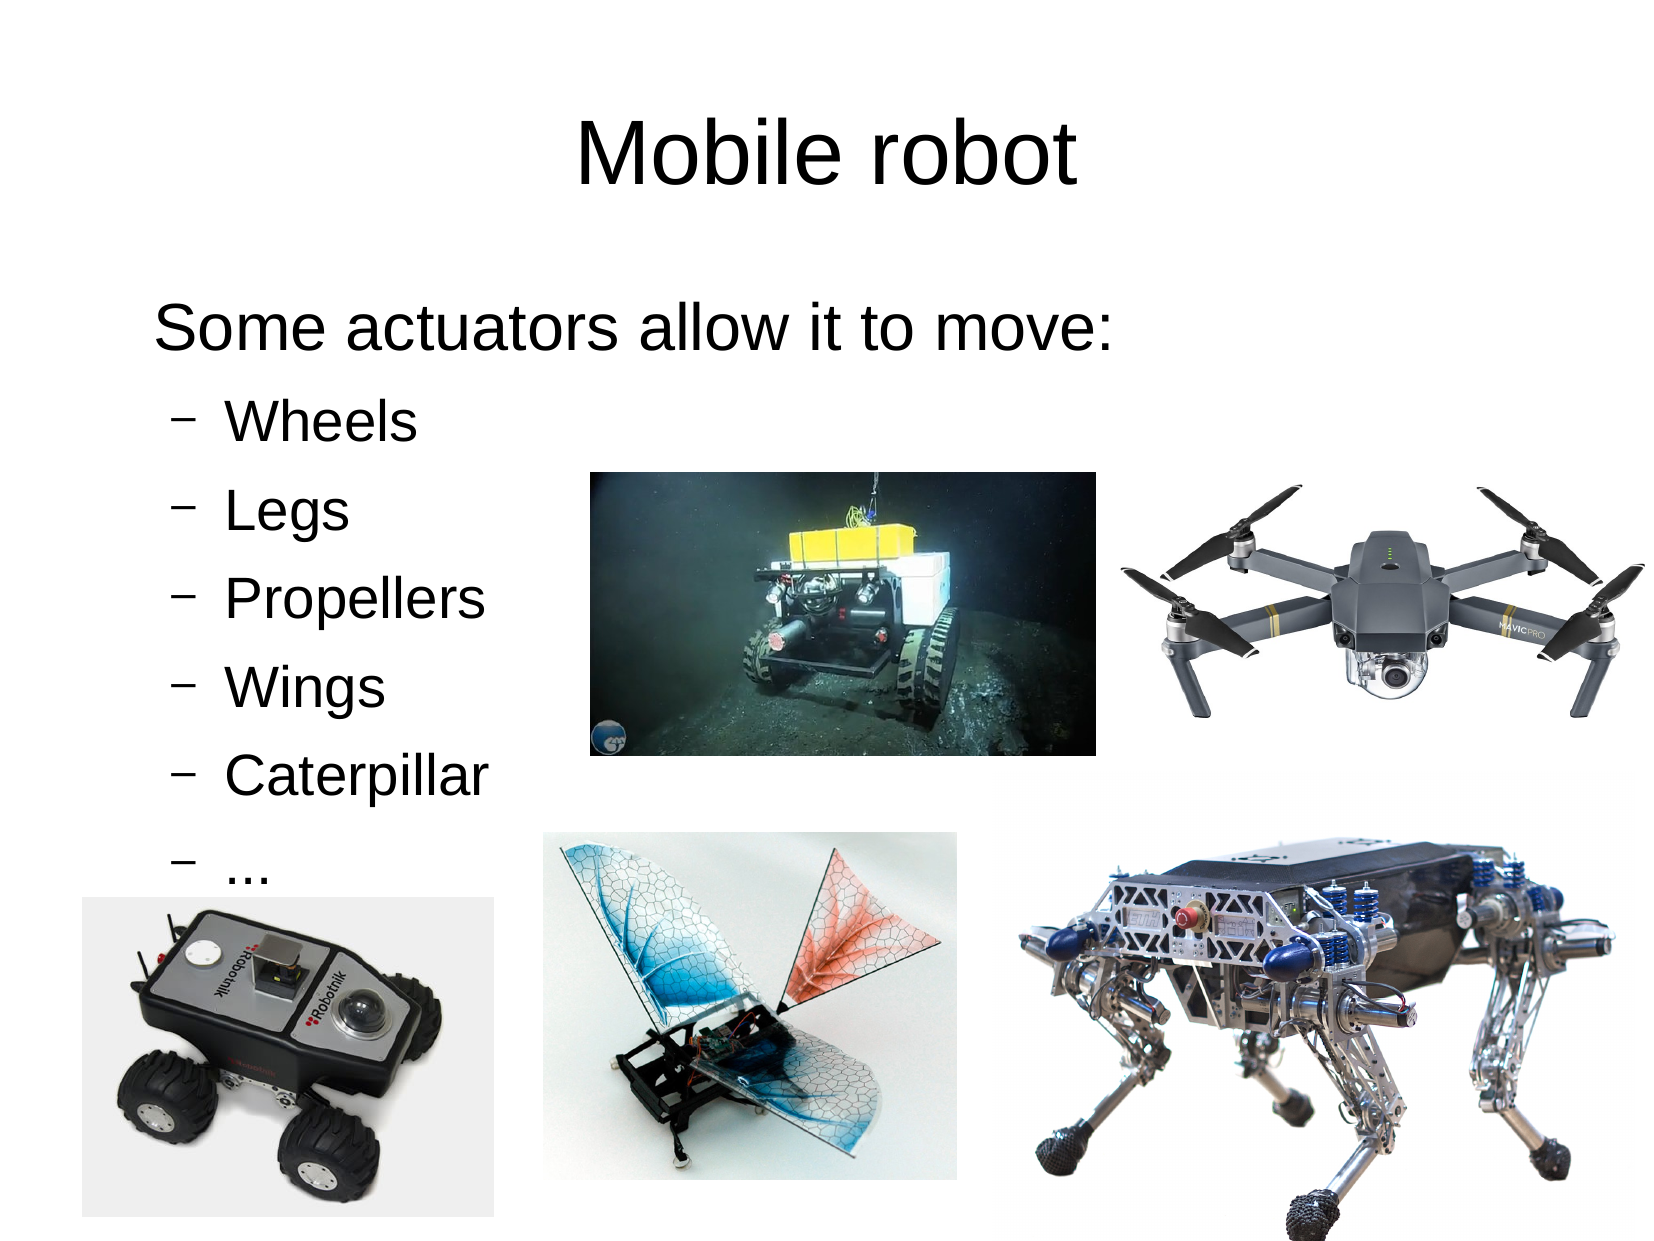

# Mobile robot
Some actuators allow it to move:
Wheels
Legs
Propellers
Wings
Caterpillar
...